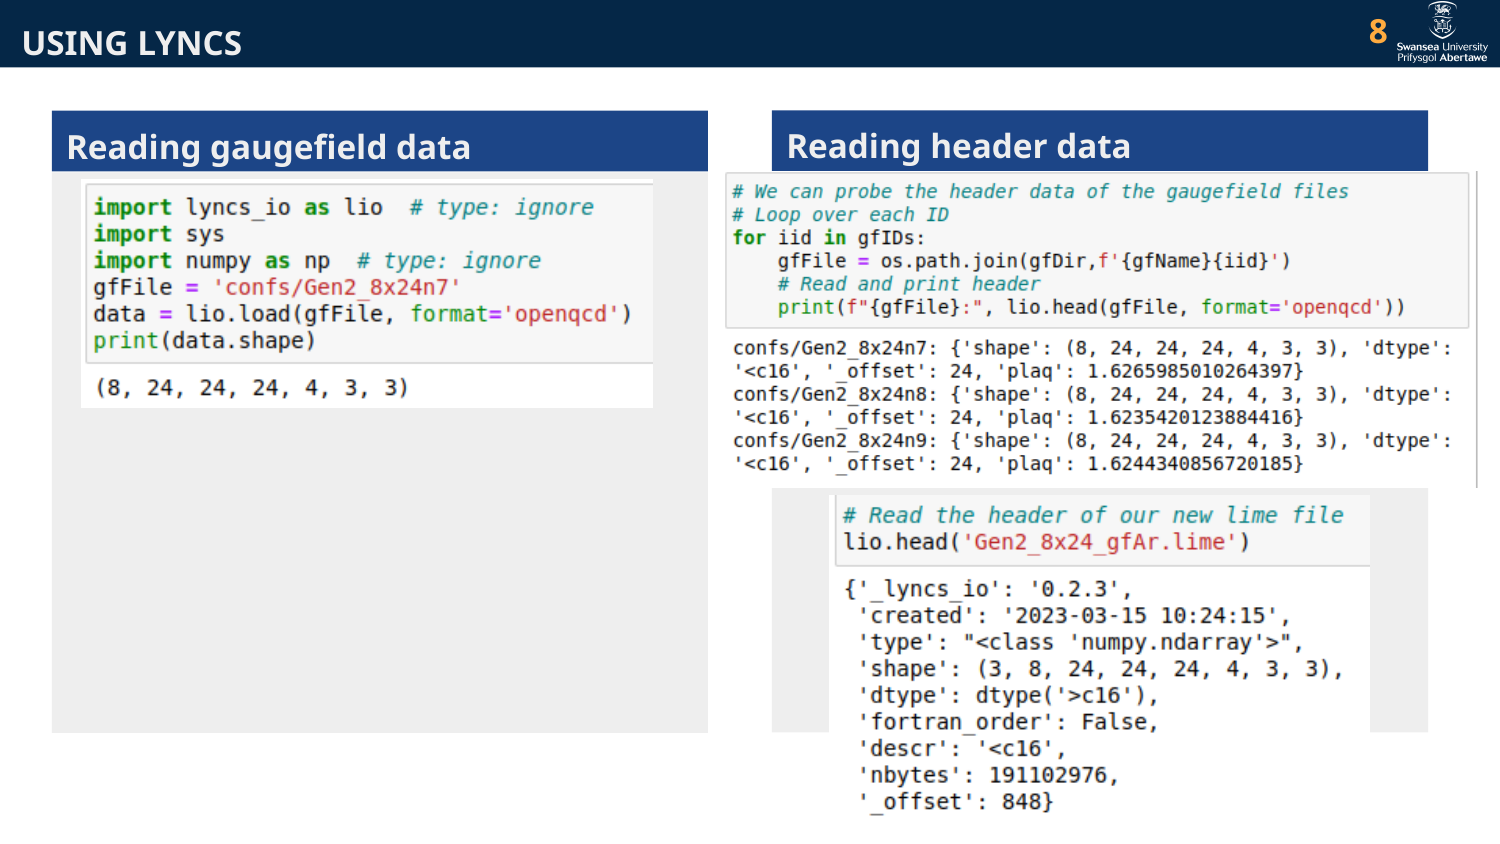

USING LYNCS
Reading header data
# Reading gaugefield data